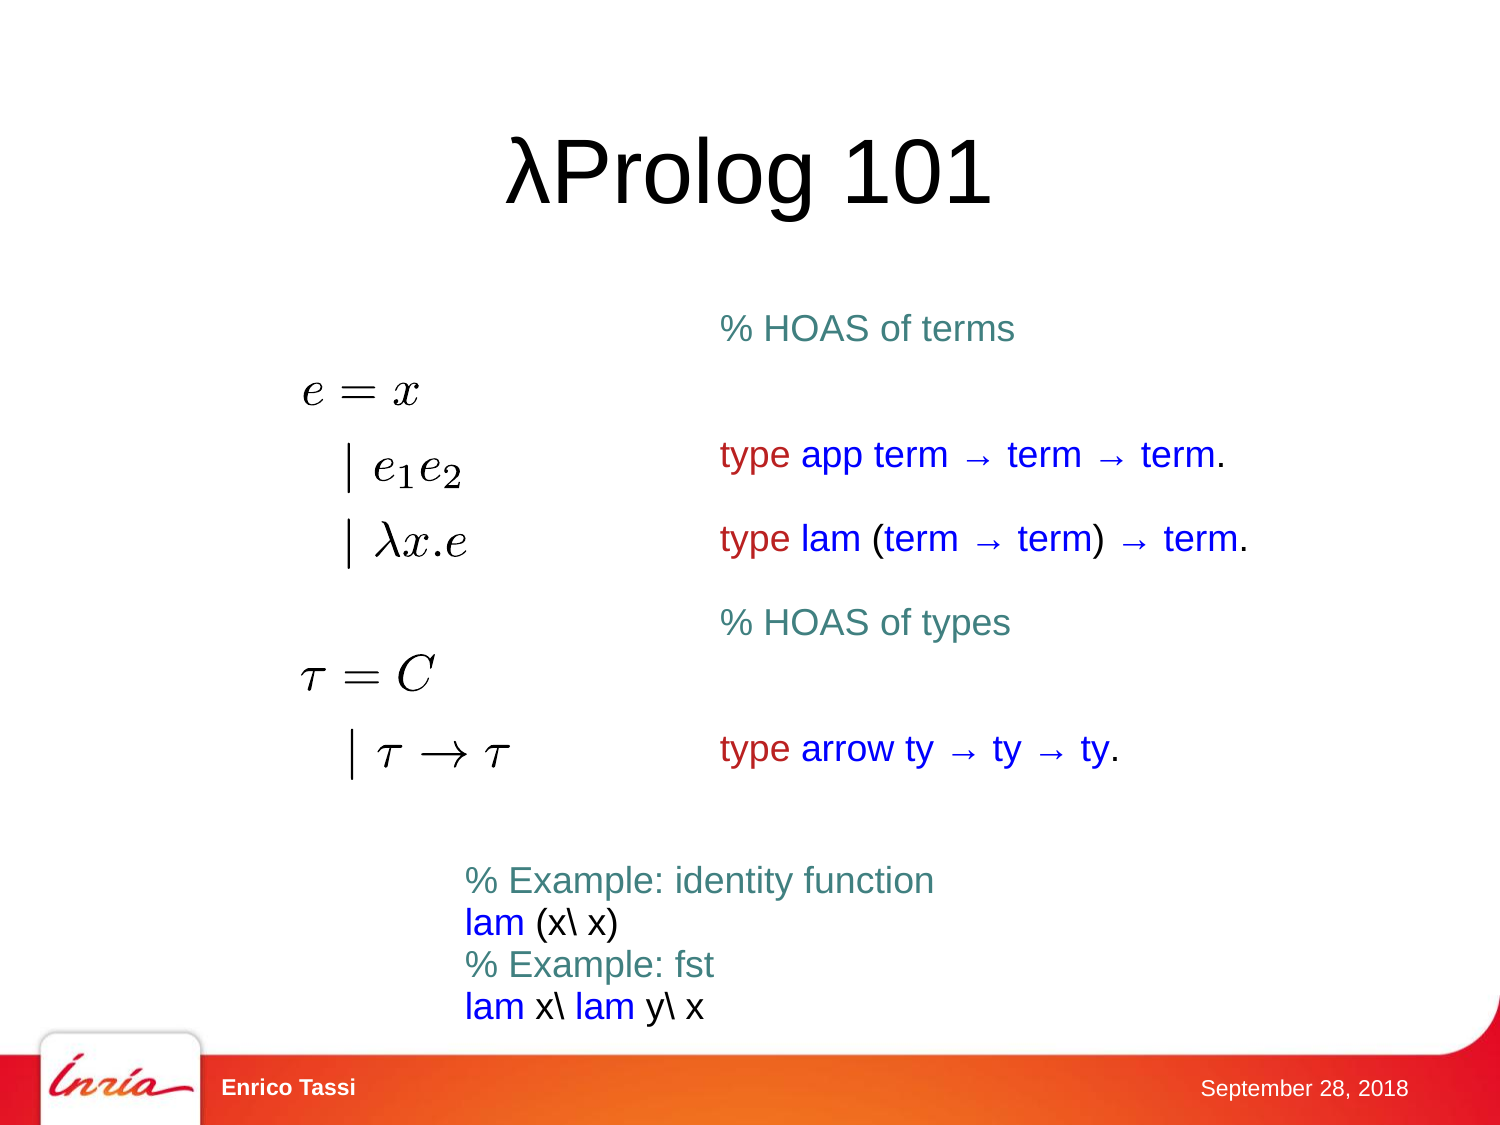

# λProlog 101
% HOAS of terms
type app term → term → term.
type lam (term → term) → term.
% HOAS of types
type arrow ty → ty → ty.
% Example: identity function
lam (x\ x)
% Example: fst
lam x\ lam y\ x